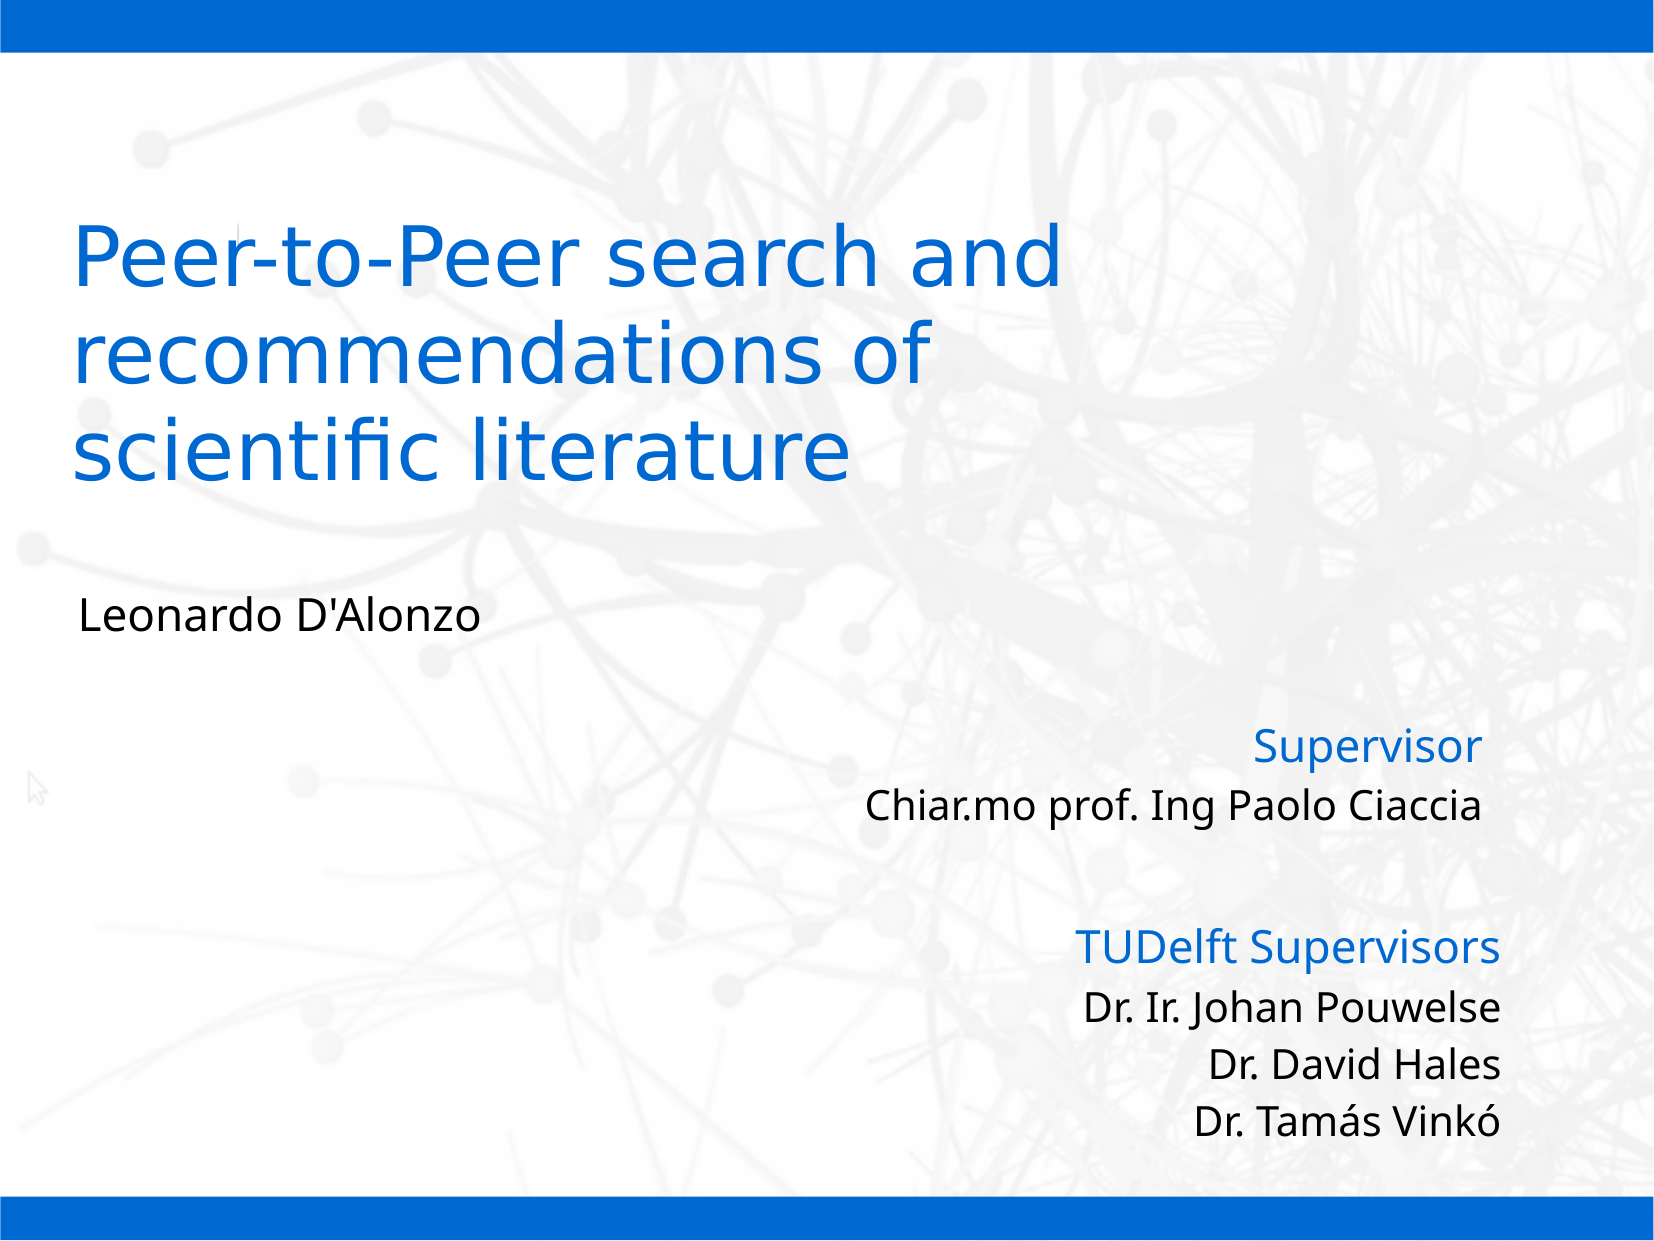

# Peer-to-Peer search and recommendations of scientific literature
Leonardo D'Alonzo
Supervisor
Chiar.mo prof. Ing Paolo Ciaccia
TUDelft Supervisors
Dr. Ir. Johan Pouwelse
Dr. David Hales
Dr. Tamás Vinkó